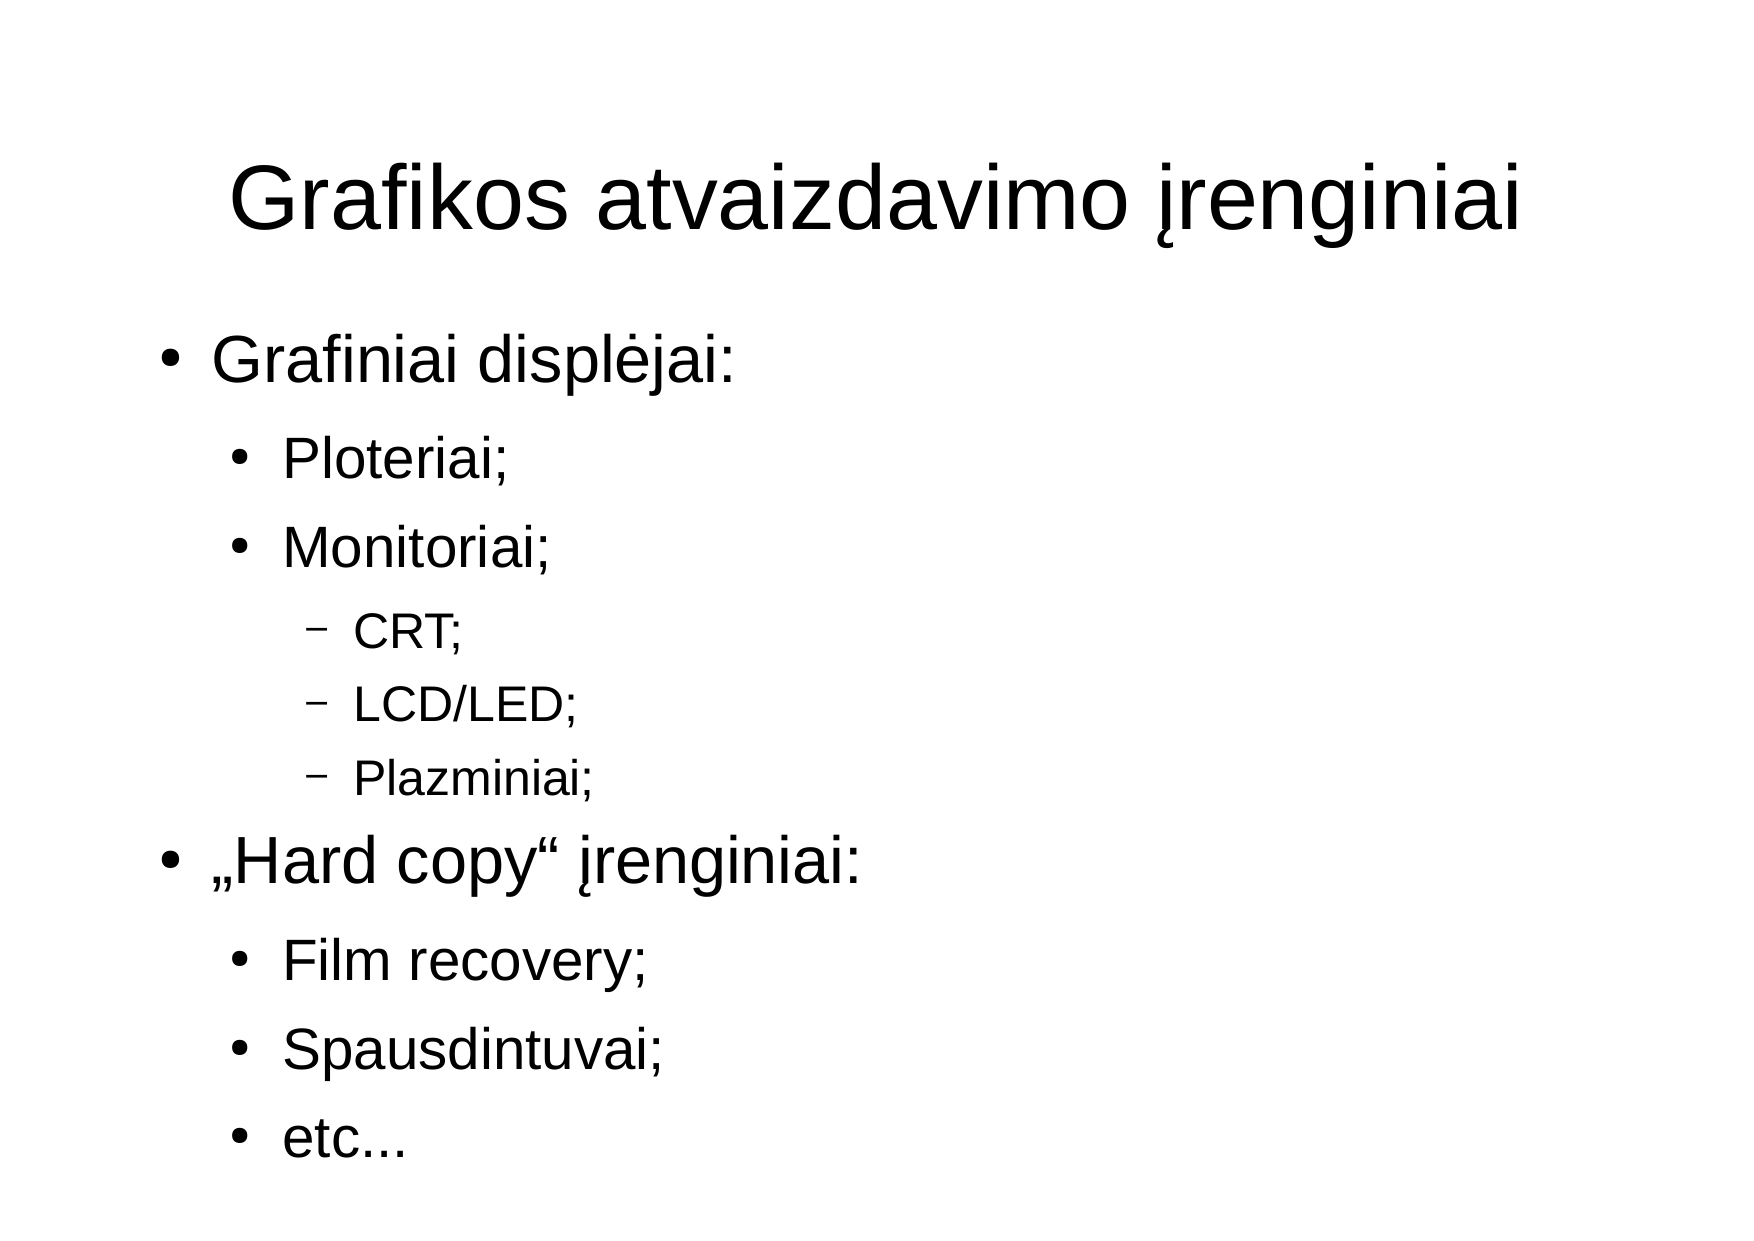

# Grafikos atvaizdavimo įrenginiai
Grafiniai displėjai:
Ploteriai;
Monitoriai;
CRT;
LCD/LED;
Plazminiai;
„Hard copy“ įrenginiai:
Film recovery;
Spausdintuvai;
etc...